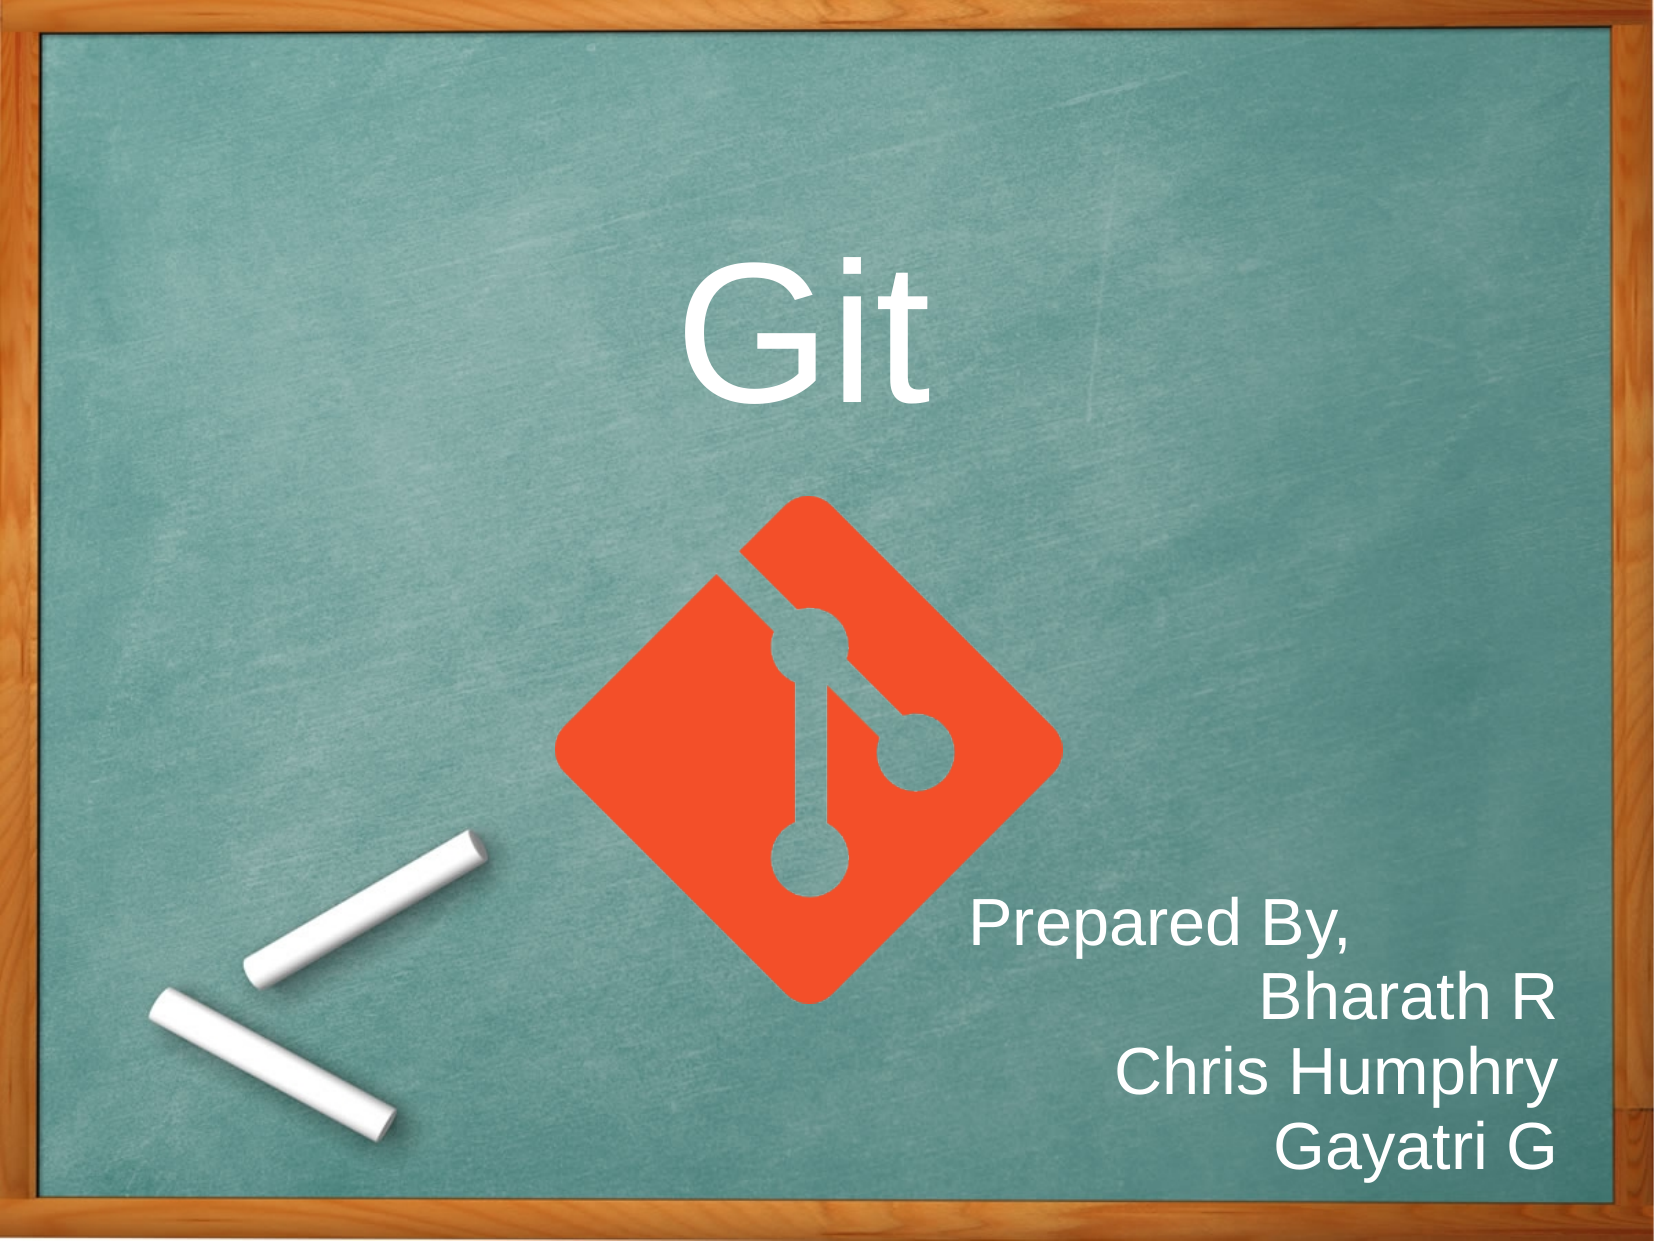

# Git
Prepared By,
Bharath R
Chris Humphry
Gayatri G